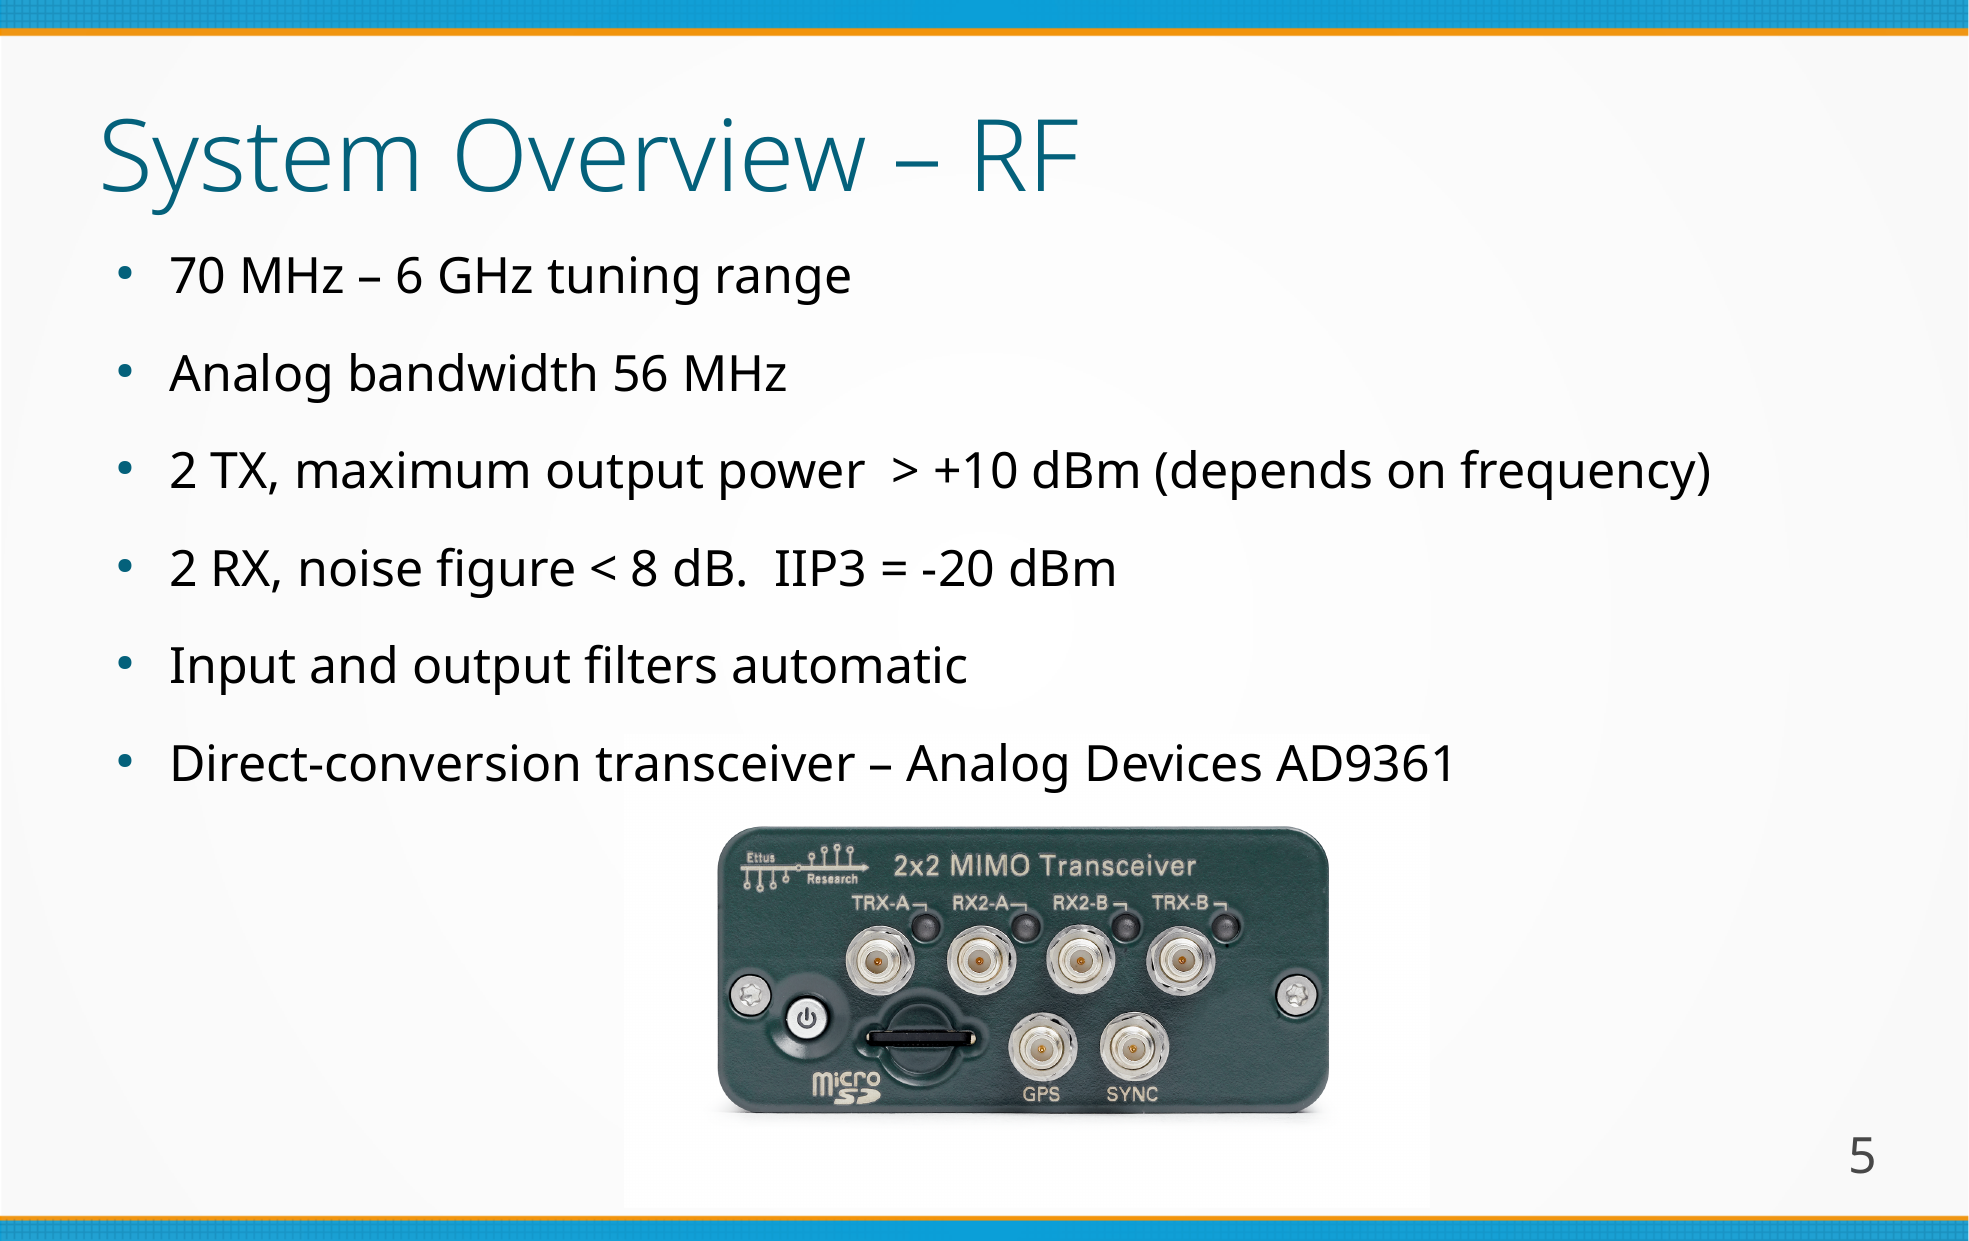

# System Overview – RF
70 MHz – 6 GHz tuning range
Analog bandwidth 56 MHz
2 TX, maximum output power > +10 dBm (depends on frequency)
2 RX, noise figure < 8 dB. IIP3 = -20 dBm
Input and output filters automatic
Direct-conversion transceiver – Analog Devices AD9361
5